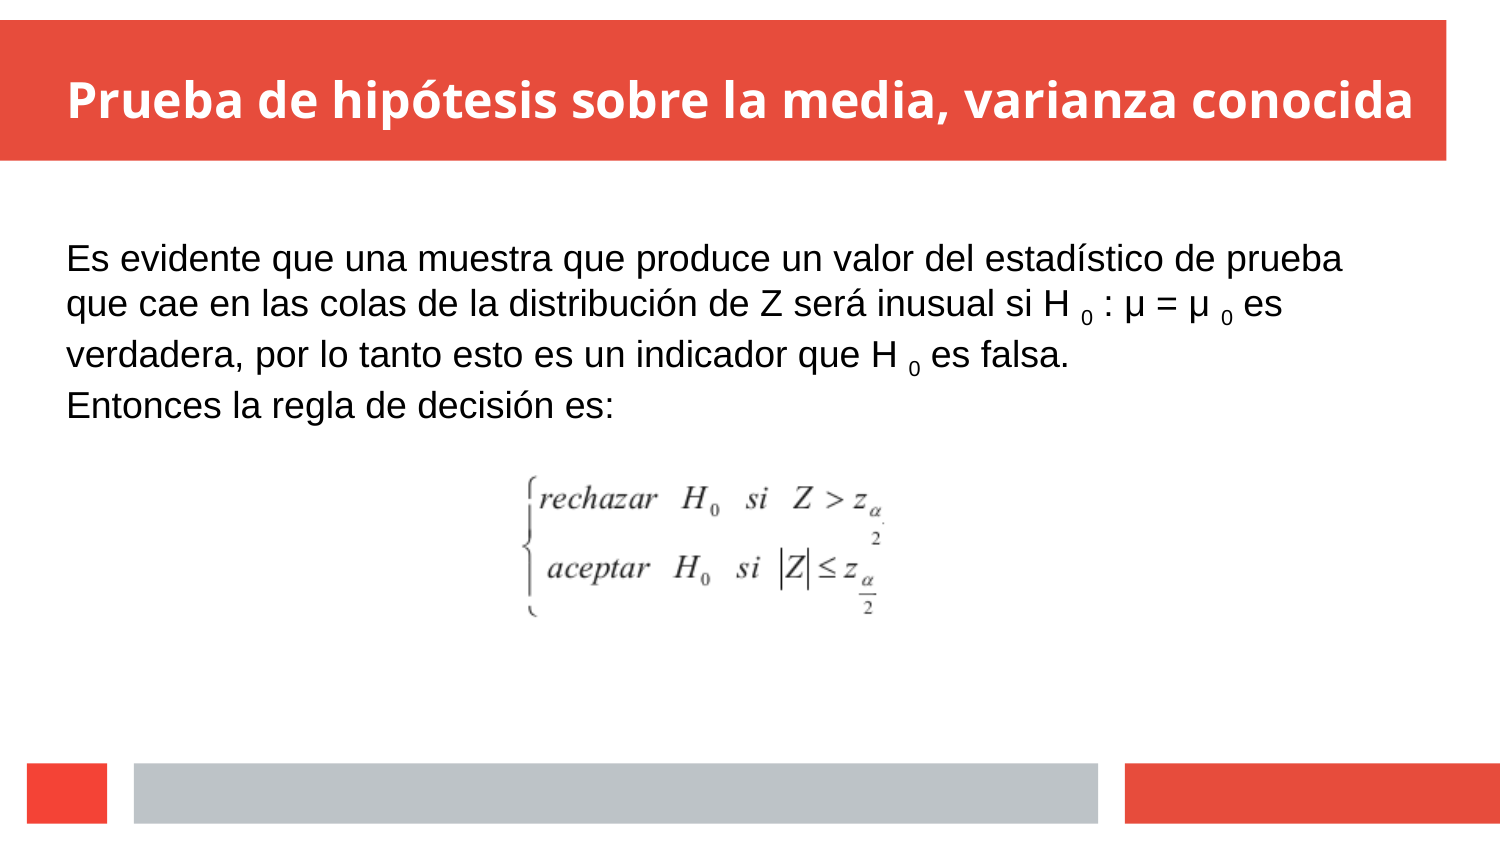

# Prueba de hipótesis sobre la media, varianza conocida
Es evidente que una muestra que produce un valor del estadístico de prueba que cae en las colas de la distribución de Z será inusual si H 0 : μ = μ 0 es verdadera, por lo tanto esto es un indicador que H 0 es falsa.
Entonces la regla de decisión es: